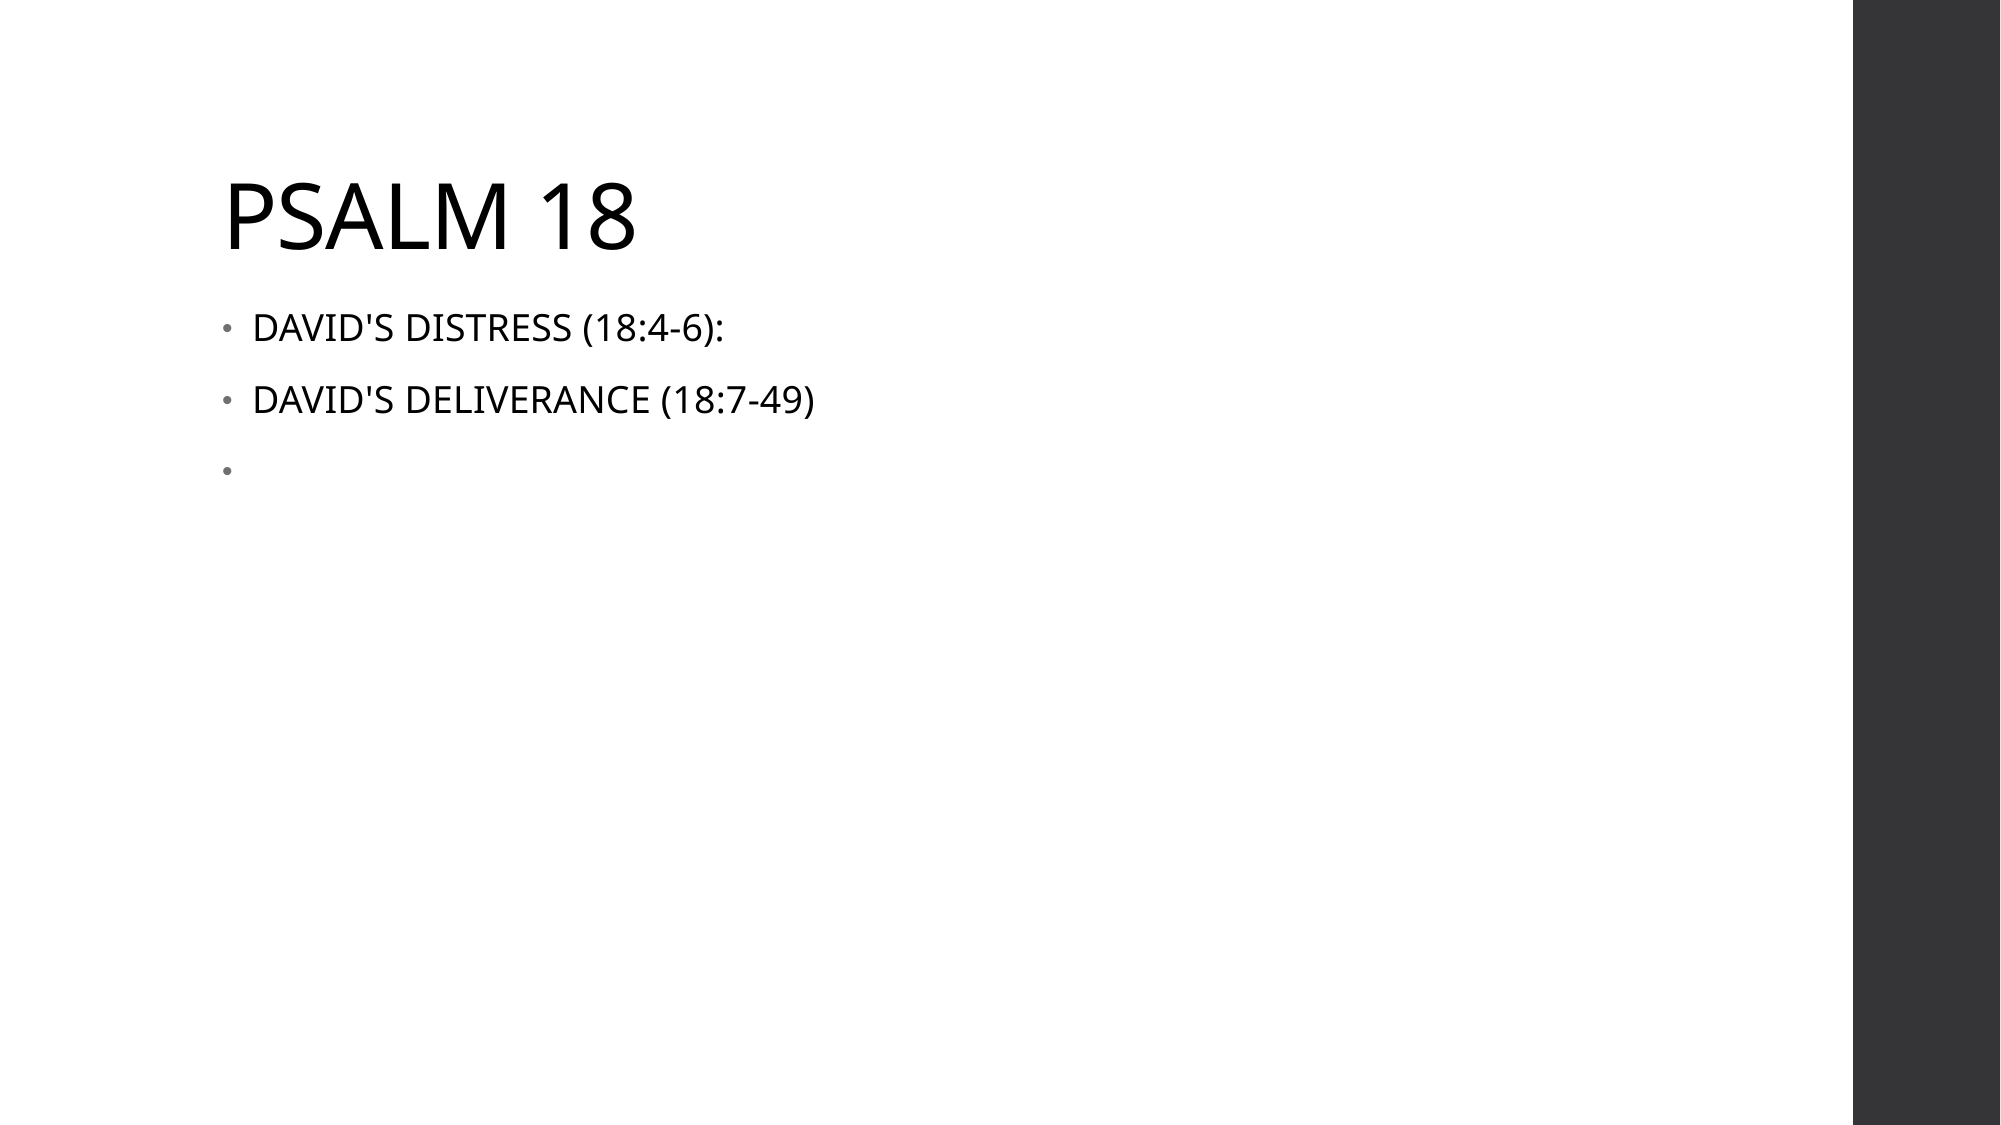

# PSALM 18
DAVID'S DISTRESS (18:4-6):
DAVID'S DELIVERANCE (18:7-49)